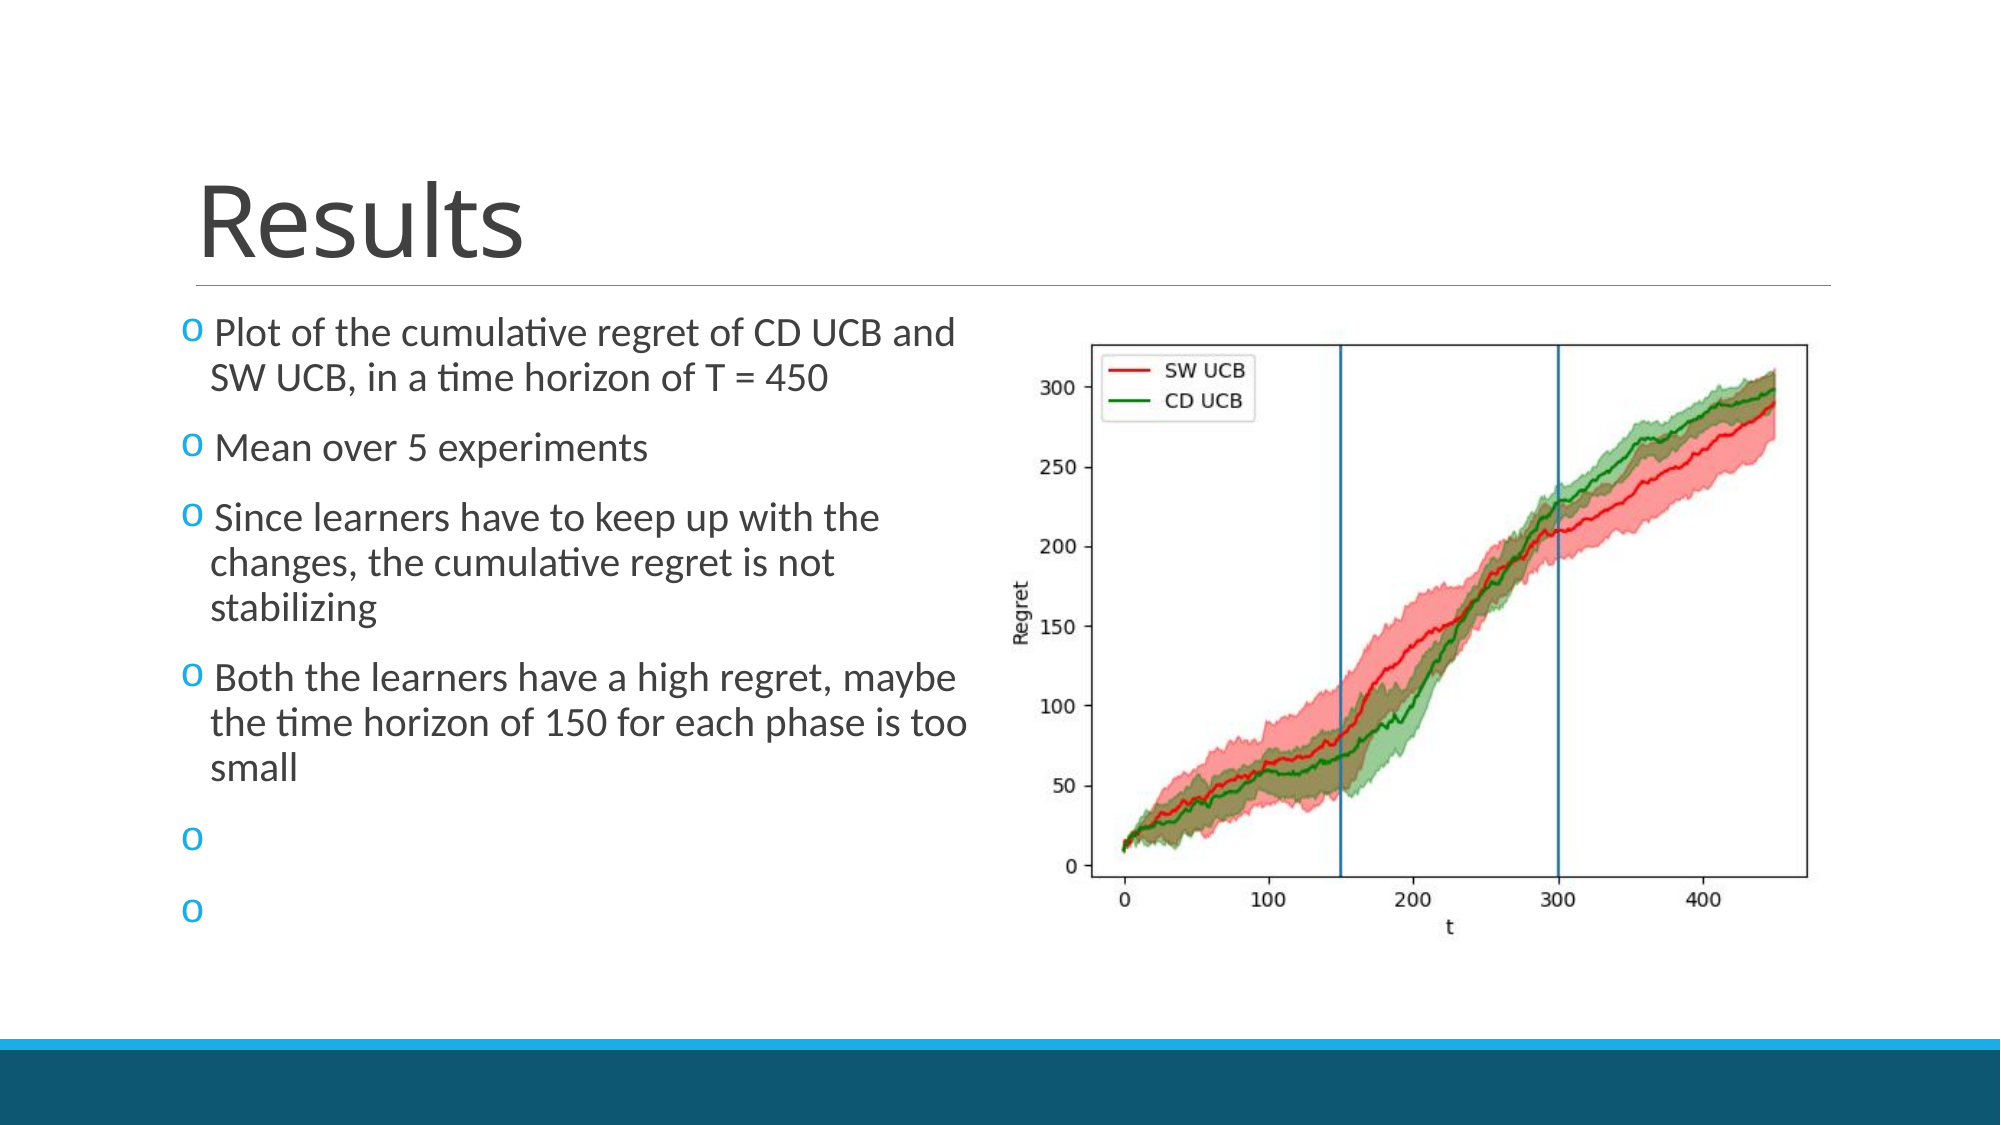

# Results
 Plot of the cumulative regret of CD UCB and SW UCB, in a time horizon of T = 450
 Mean over 5 experiments
 Since learners have to keep up with the changes, the cumulative regret is not stabilizing
 Both the learners have a high regret, maybe the time horizon of 150 for each phase is too small